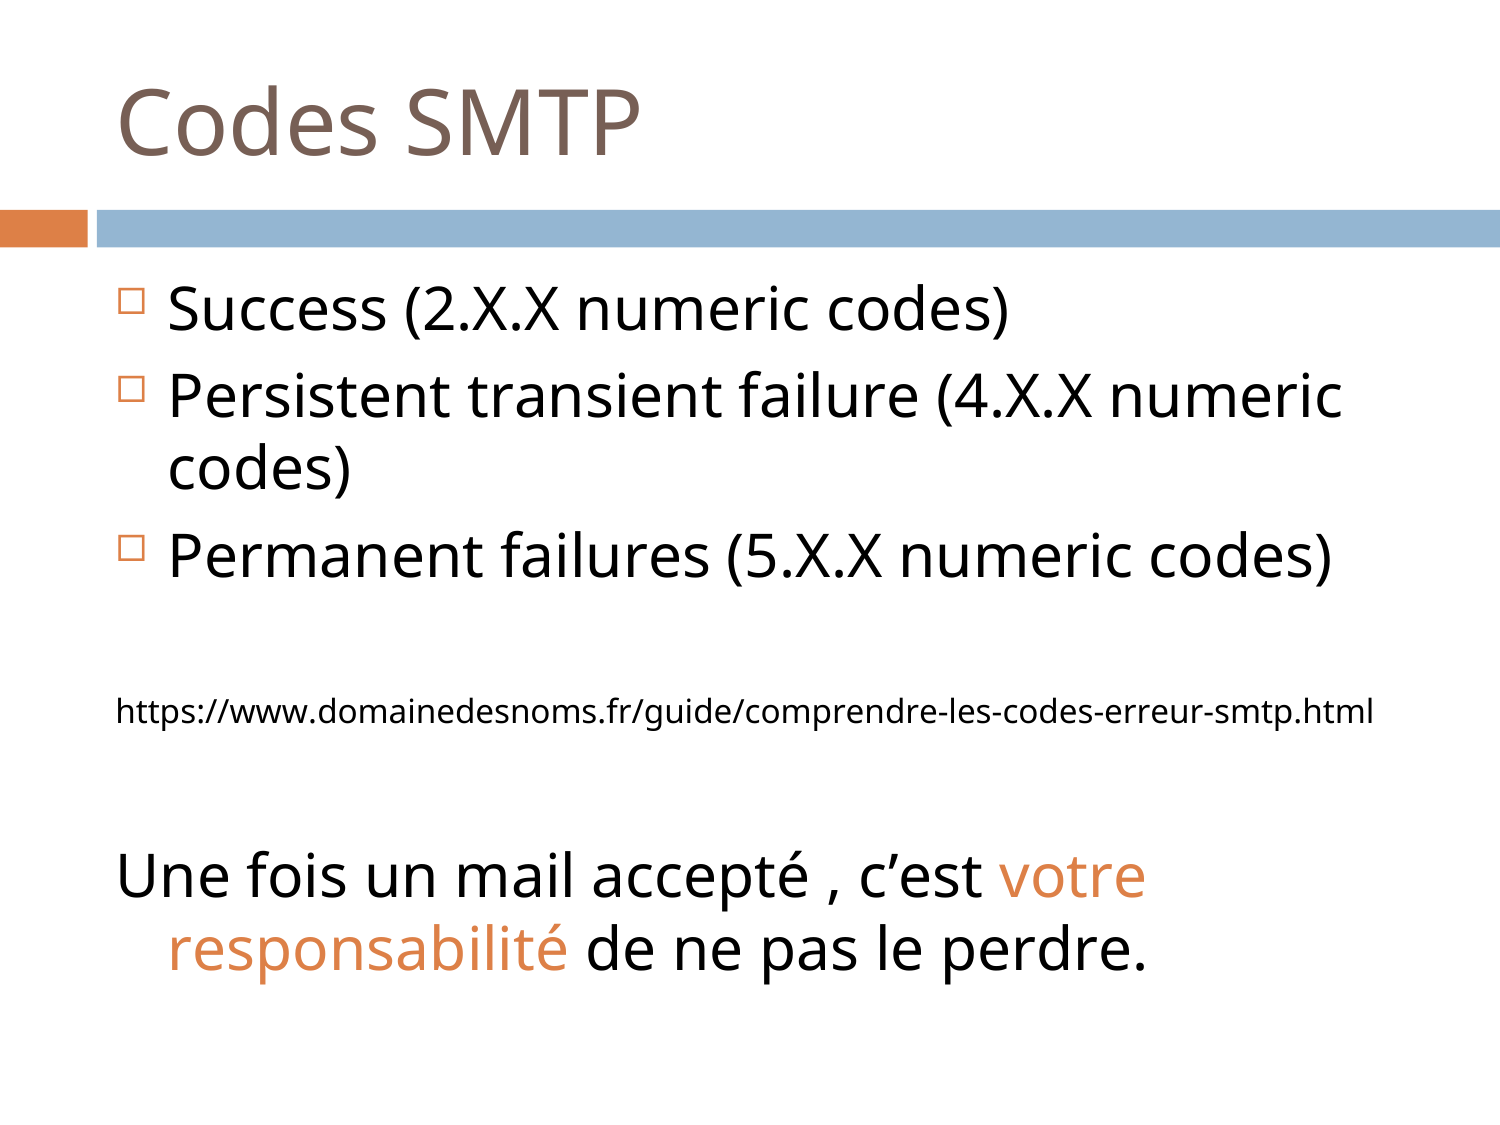

# Codes SMTP
Success (2.X.X numeric codes)
Persistent transient failure (4.X.X numeric codes)
Permanent failures (5.X.X numeric codes)
https://www.domainedesnoms.fr/guide/comprendre-les-codes-erreur-smtp.html
Une fois un mail accepté , c’est votre responsabilité de ne pas le perdre.